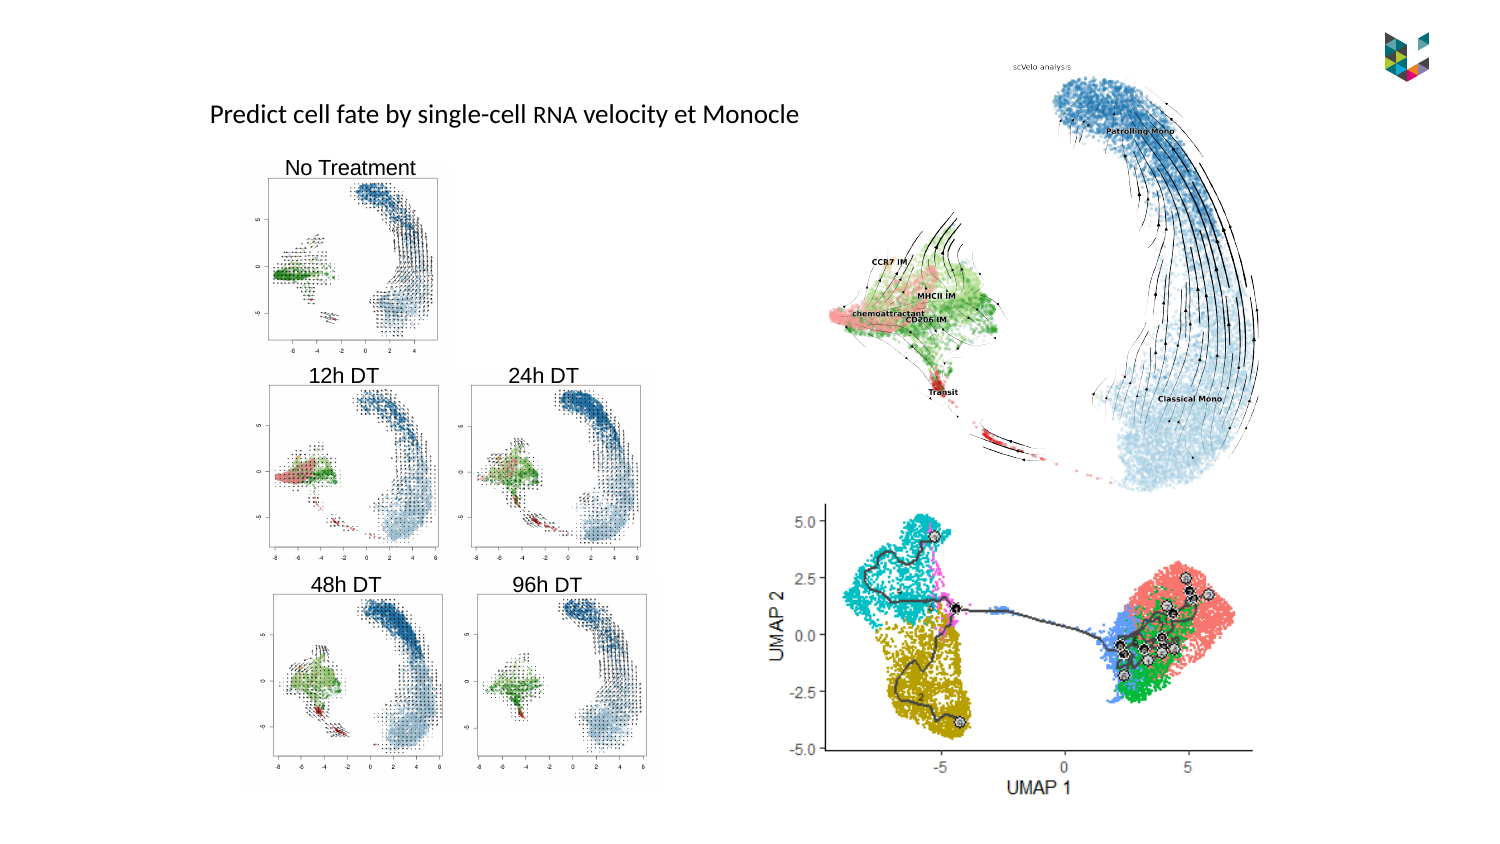

Predict cell fate by single-cell RNA velocity et Monocle
No Treatment
12h DT
24h DT
48h DT
96h DT